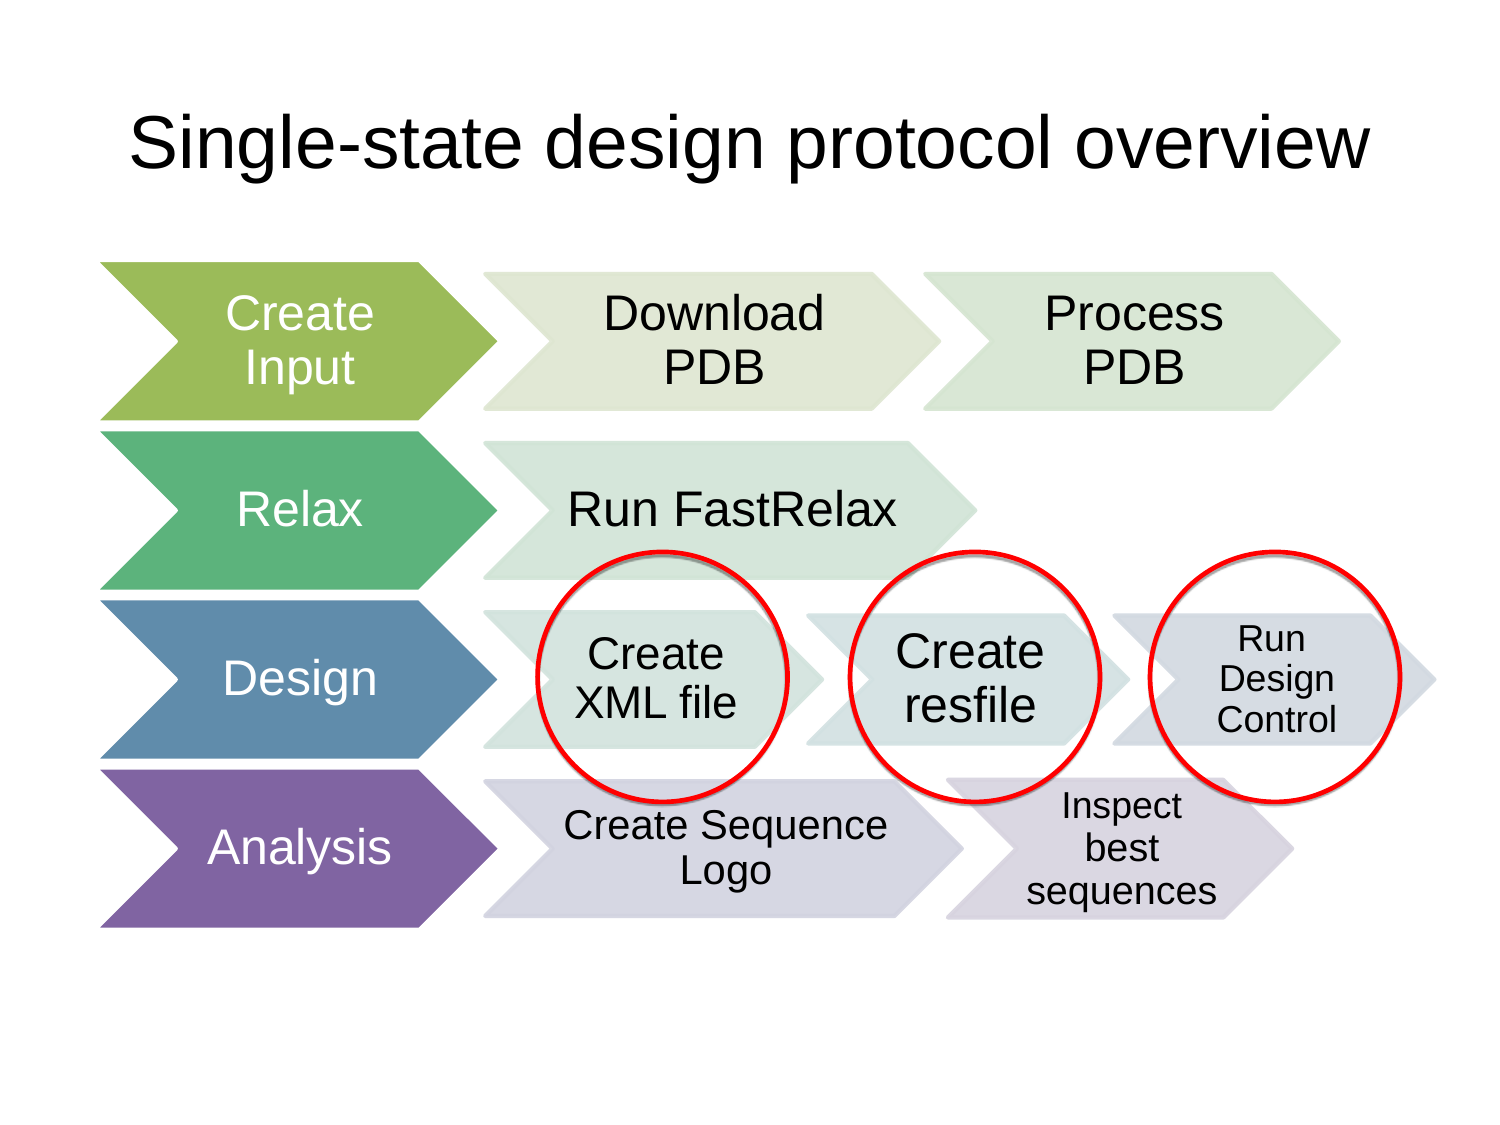

Single-state design protocol overview
Create Input
Download PDB
Process PDB
Relax
Run FastRelax
Design
Create XML file
Create resfile
Run
Design
Control
Analysis
Inspect best sequences
Create Sequence Logo